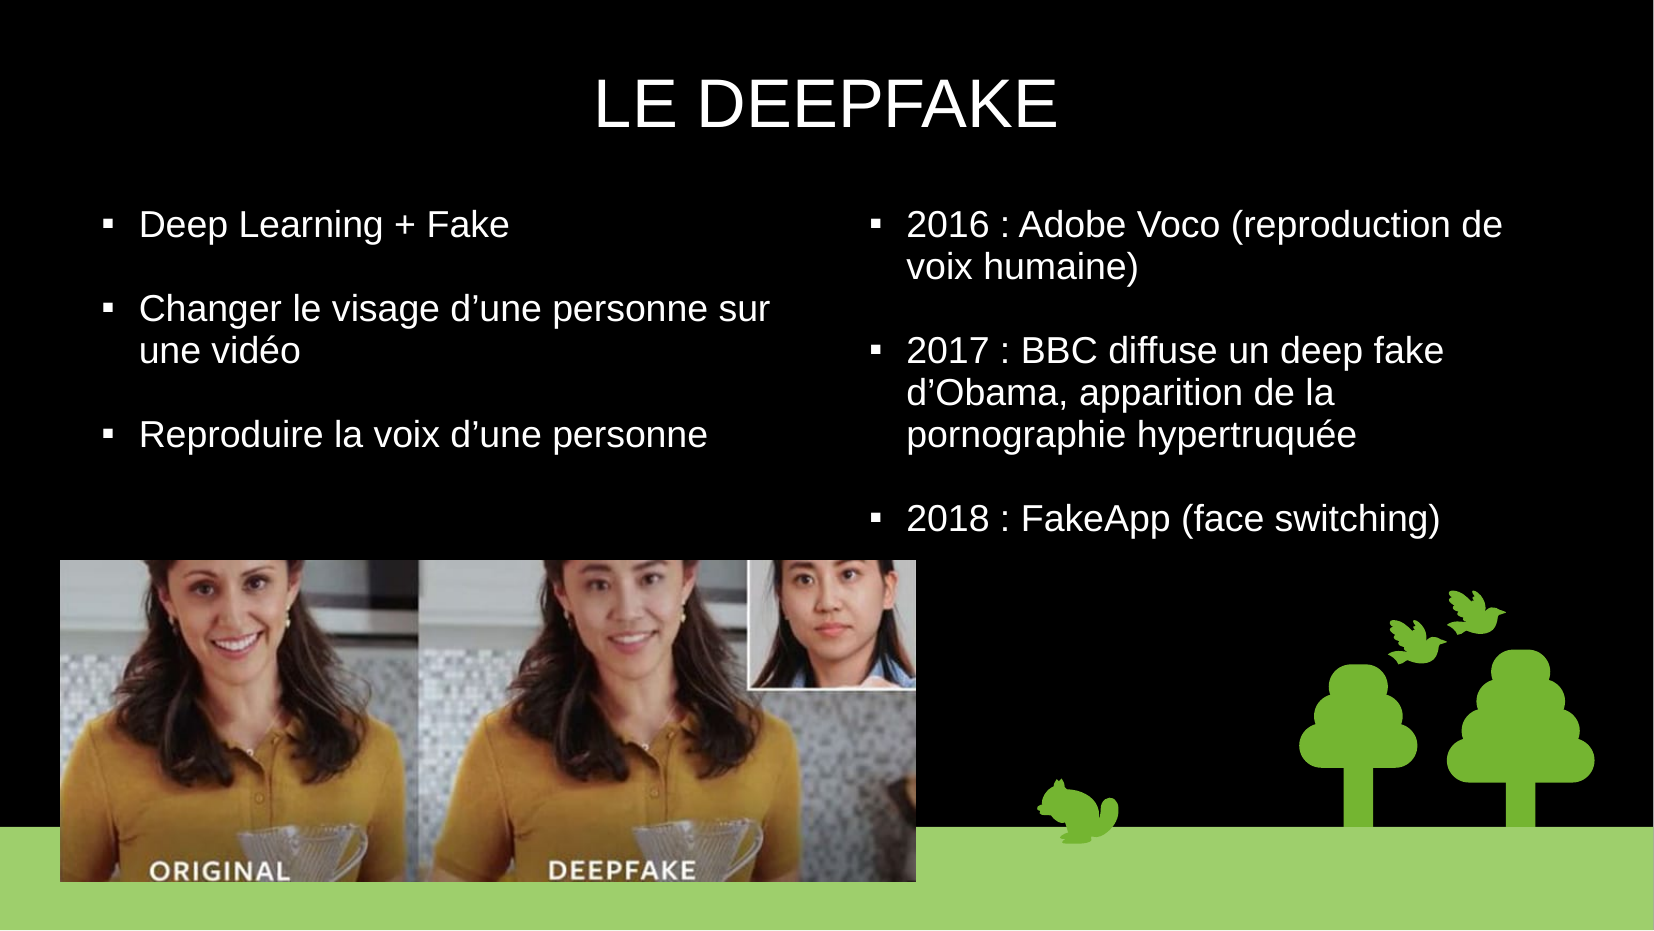

# LE DEEPFAKE
Deep Learning + Fake
Changer le visage d’une personne sur une vidéo
Reproduire la voix d’une personne
2016 : Adobe Voco (reproduction de voix humaine)
2017 : BBC diffuse un deep fake d’Obama, apparition de la pornographie hypertruquée
2018 : FakeApp (face switching)